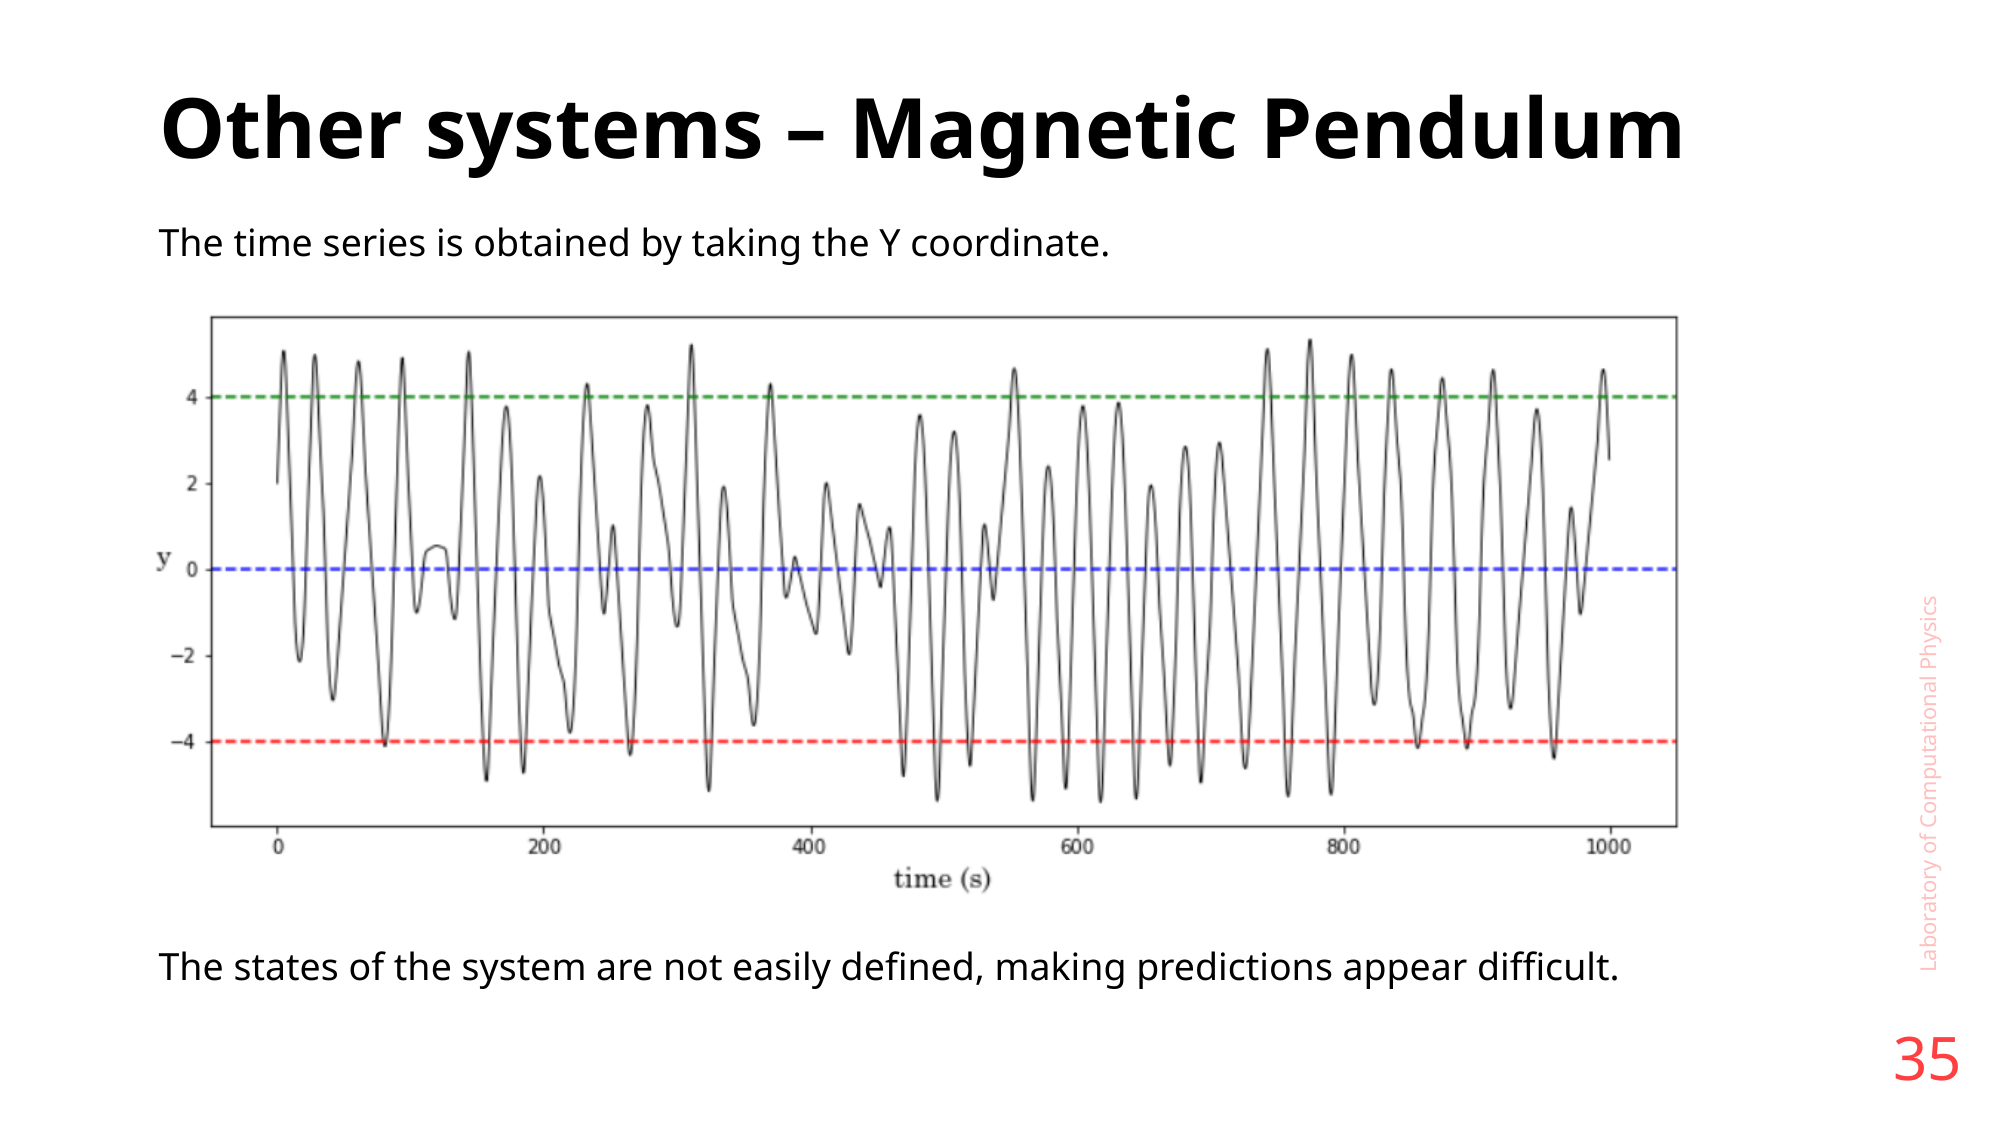

# Other systems – Magnetic Pendulum
The time series is obtained by taking the Y coordinate.
Laboratory of Computational Physics
The states of the system are not easily defined, making predictions appear difficult.